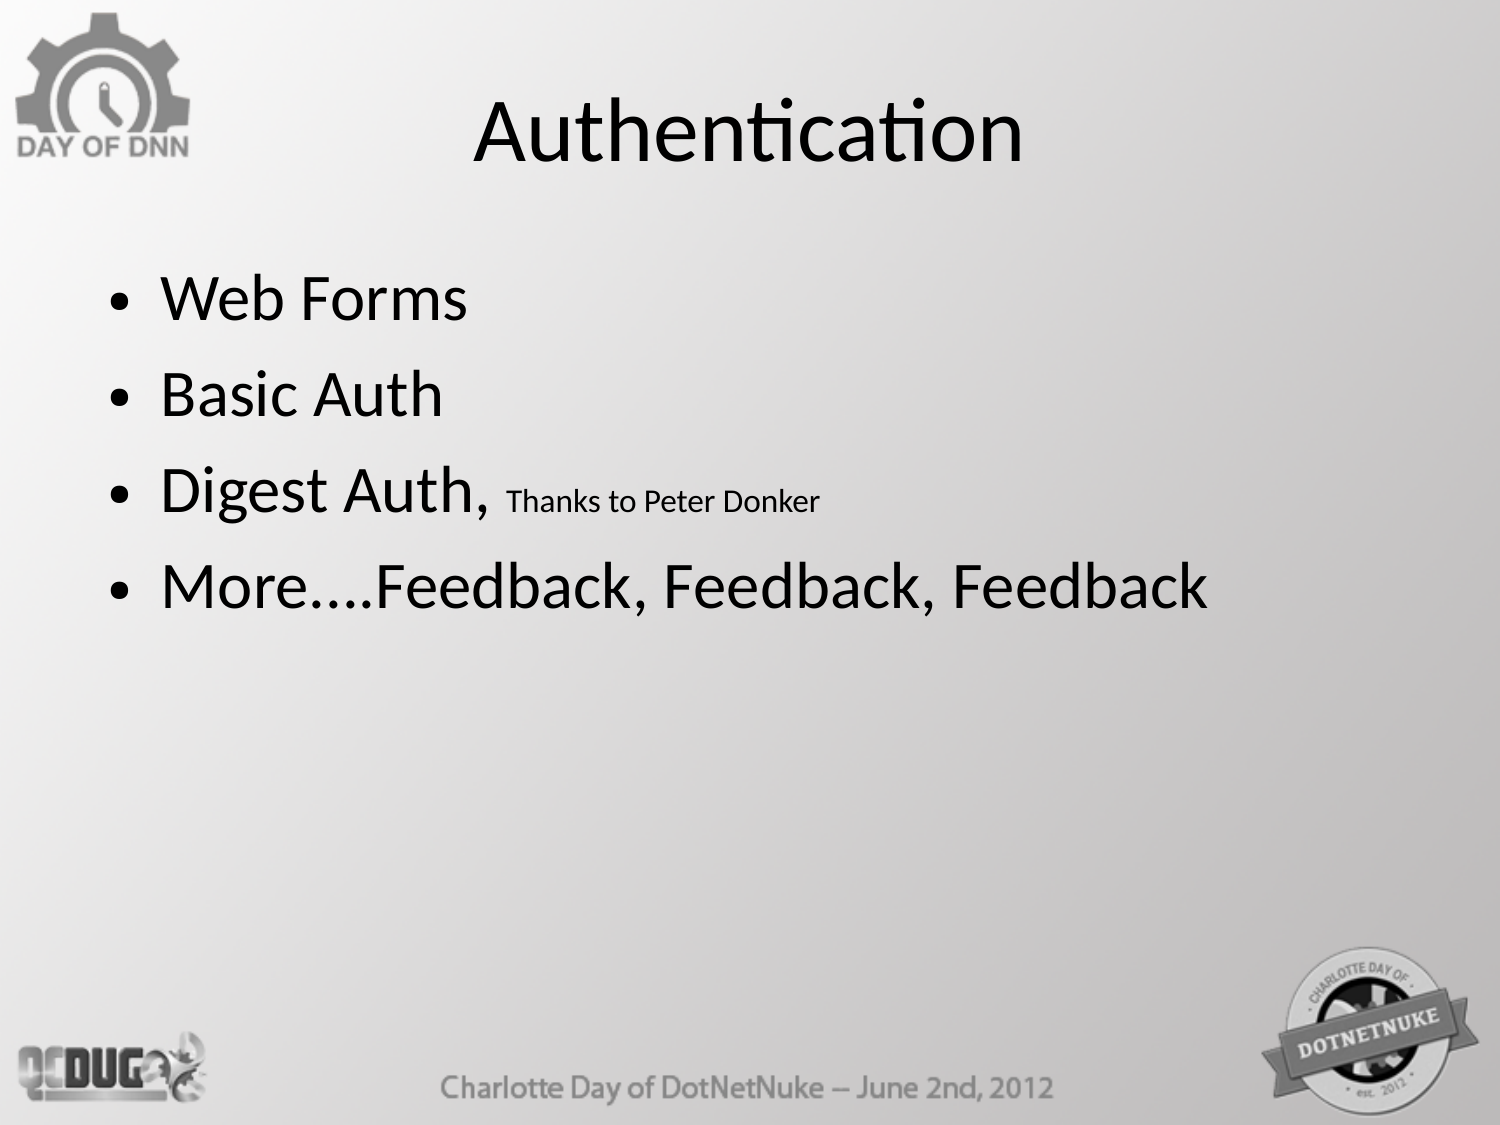

# Authentication
Web Forms
Basic Auth
Digest Auth, Thanks to Peter Donker
More....Feedback, Feedback, Feedback